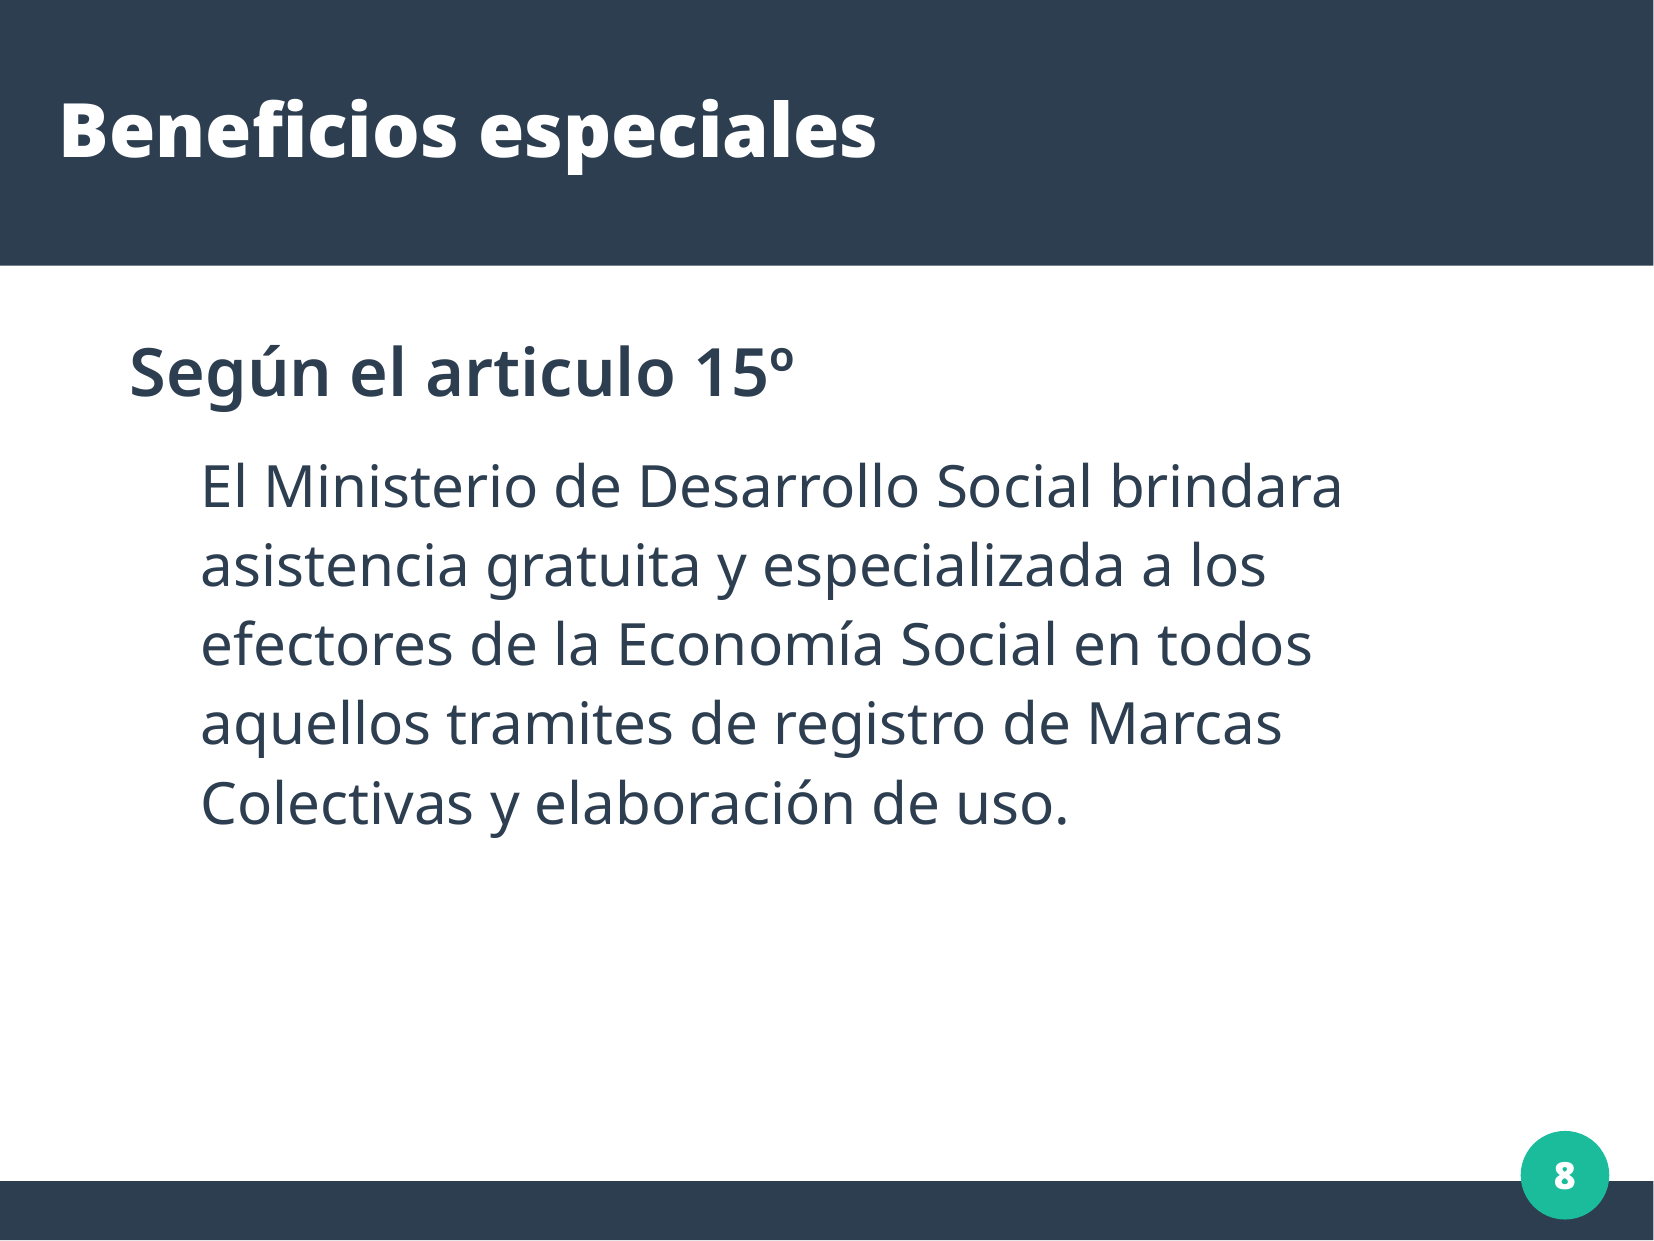

# Beneficios especiales
Según el articulo 15º
El Ministerio de Desarrollo Social brindara asistencia gratuita y especializada a los efectores de la Economía Social en todos aquellos tramites de registro de Marcas Colectivas y elaboración de uso.
8